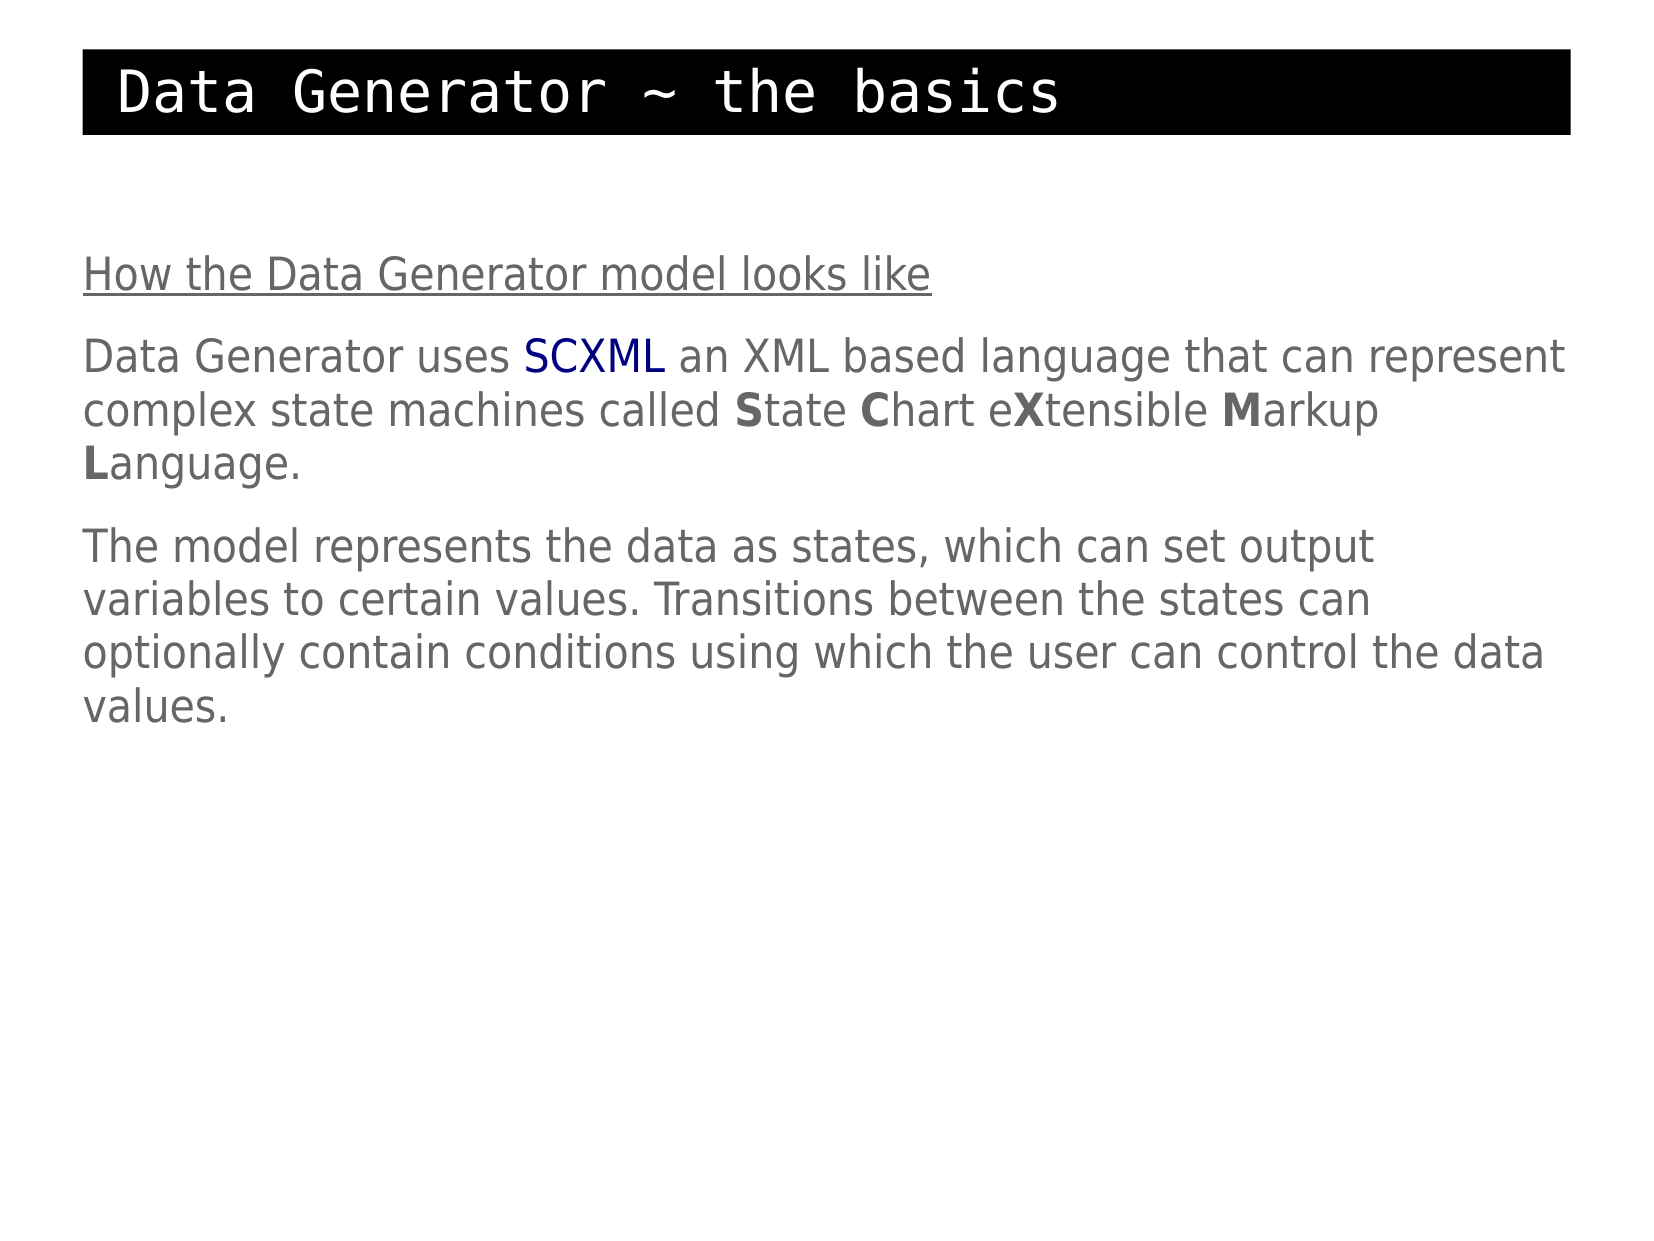

# Data Generator ~ the basics
How the Data Generator model looks like
Data Generator uses SCXML an XML based language that can represent complex state machines called State Chart eXtensible Markup Language.
The model represents the data as states, which can set output variables to certain values. Transitions between the states can optionally contain conditions using which the user can control the data values.